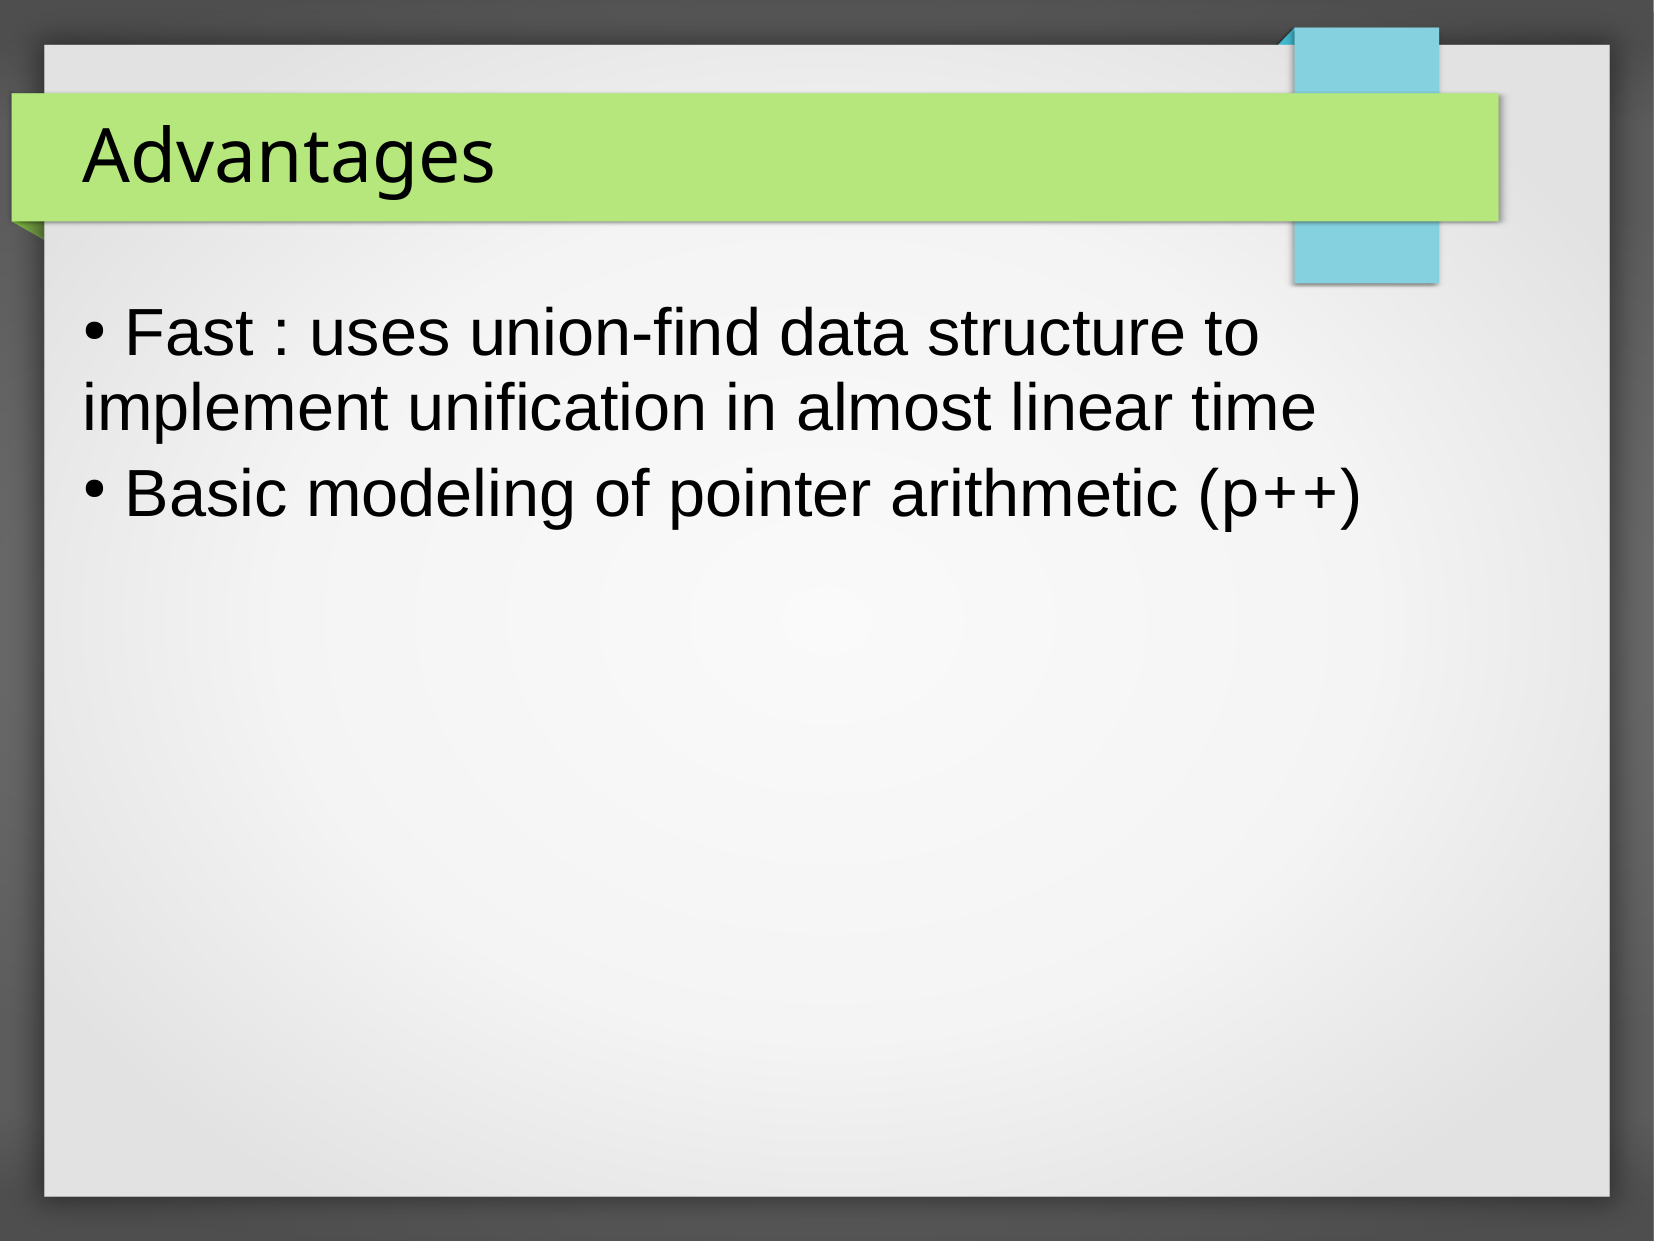

# Advantages
 Fast : uses union-find data structure to implement unification in almost linear time
 Basic modeling of pointer arithmetic (p++)